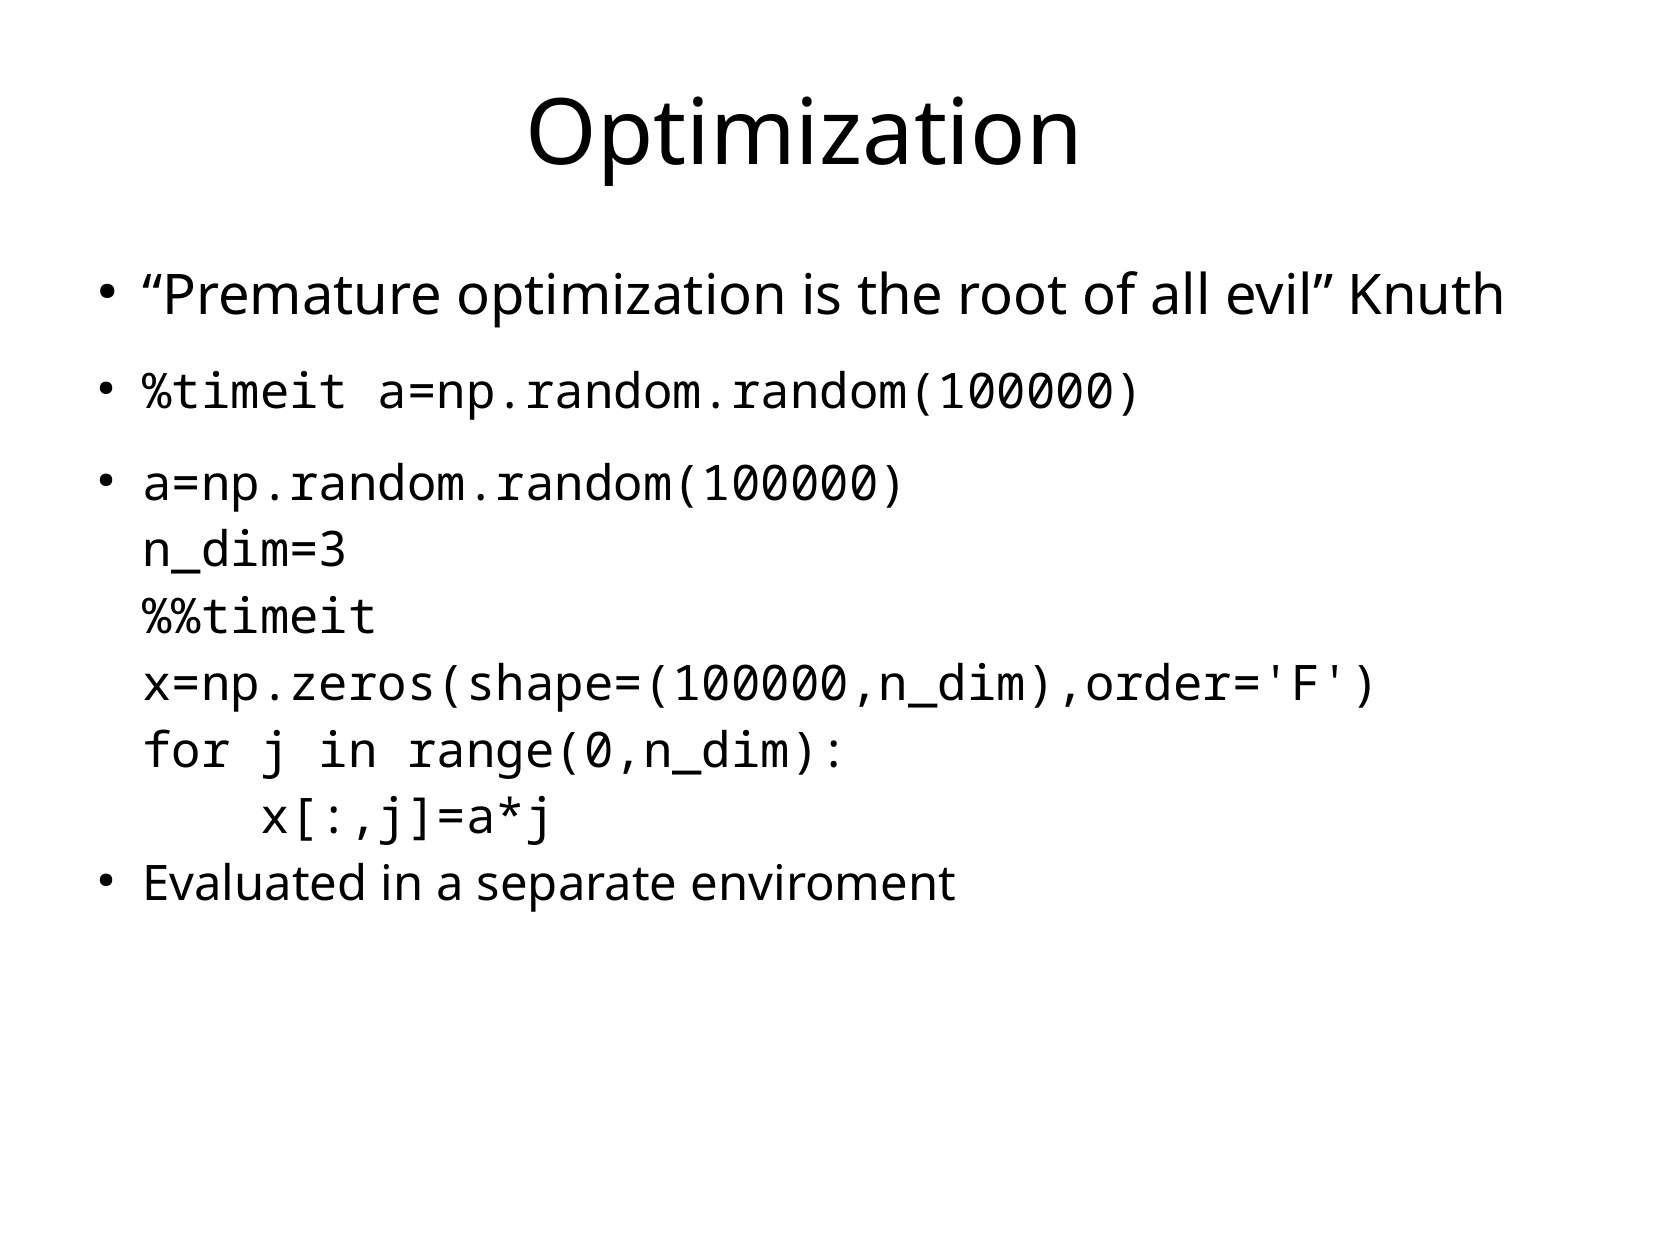

# Optimization
“Premature optimization is the root of all evil” Knuth
%timeit a=np.random.random(100000)
a=np.random.random(100000)
n_dim=3
%%timeit
x=np.zeros(shape=(100000,n_dim),order='F')
for j in range(0,n_dim):
 x[:,j]=a*j
Evaluated in a separate enviroment